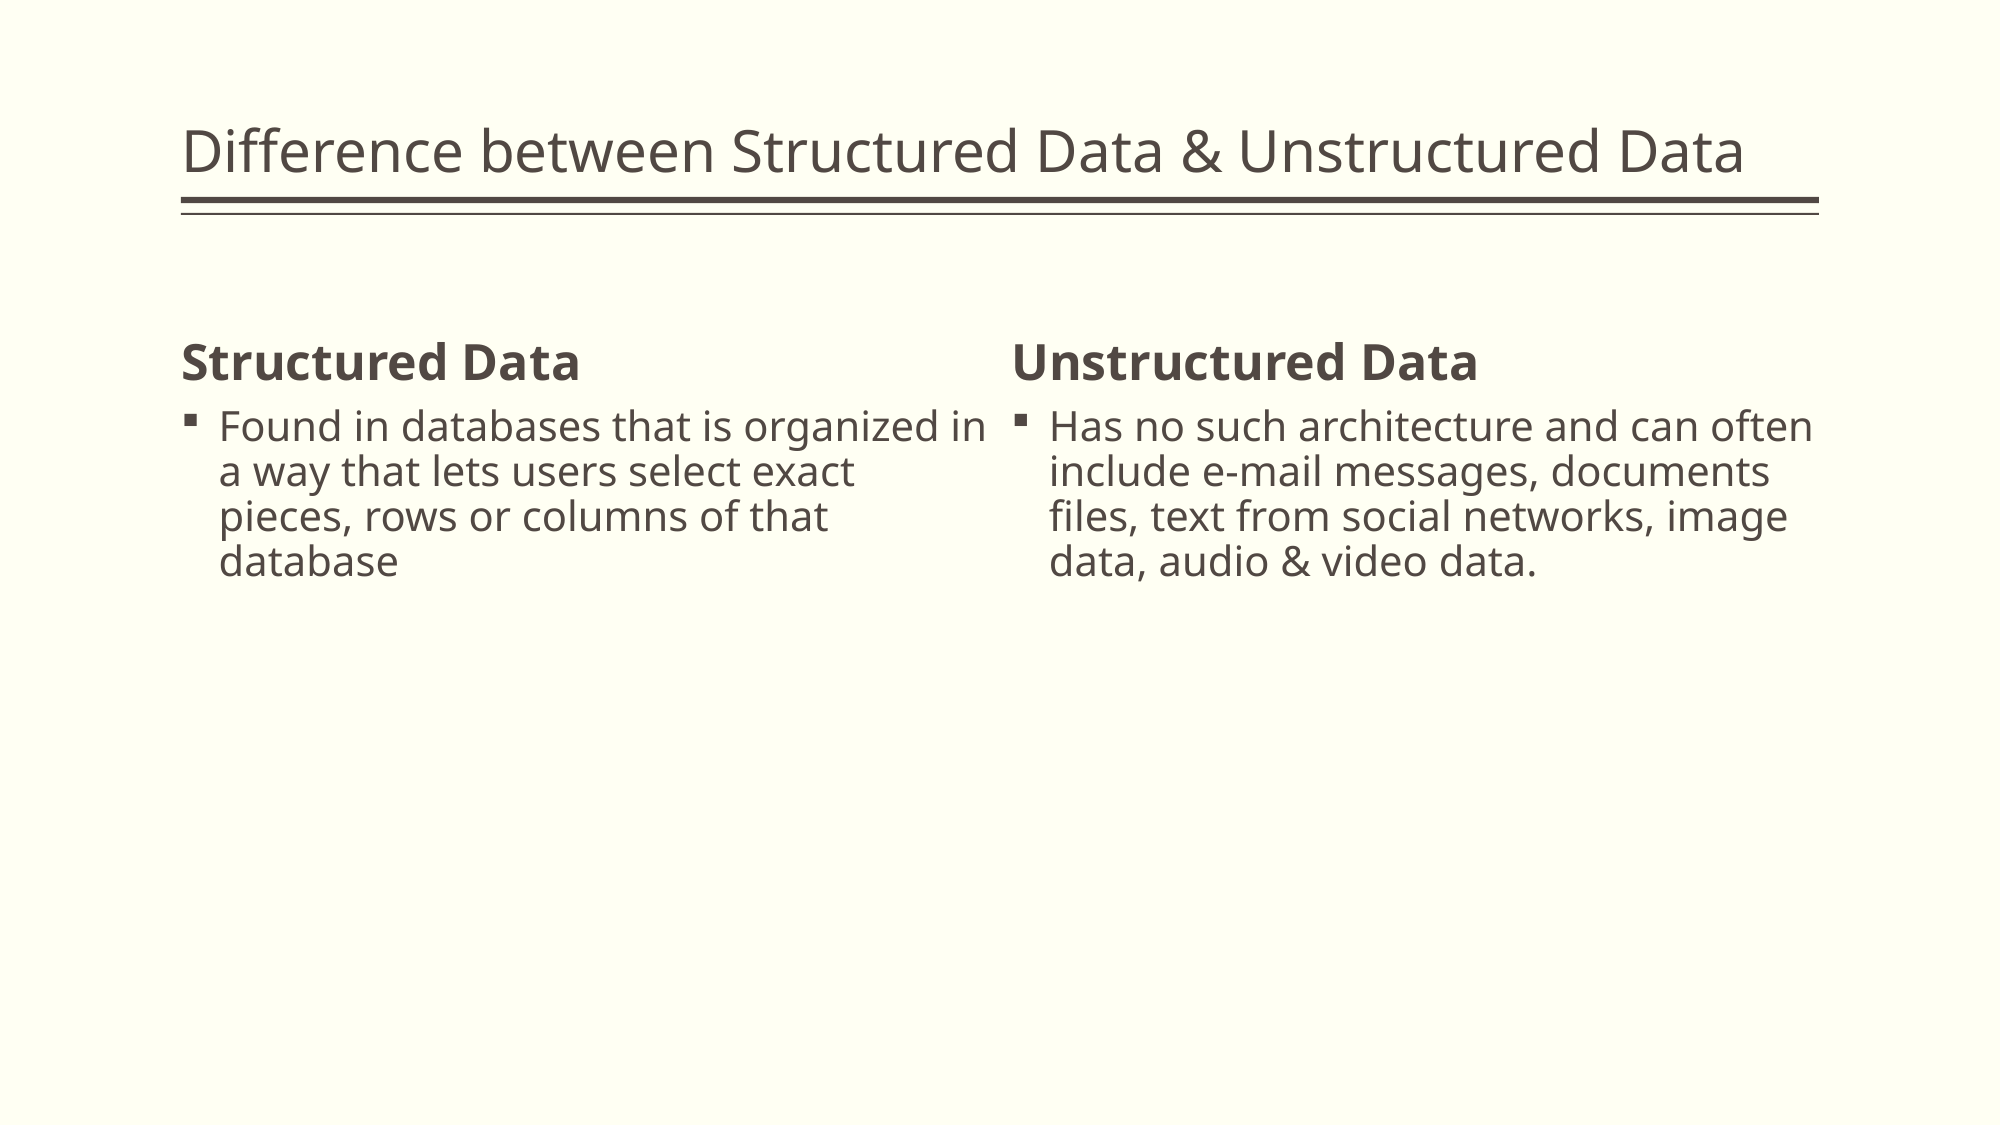

# Difference between Structured Data & Unstructured Data
Structured Data
Unstructured Data
Found in databases that is organized in a way that lets users select exact pieces, rows or columns of that database
Has no such architecture and can often include e-mail messages, documents files, text from social networks, image data, audio & video data.